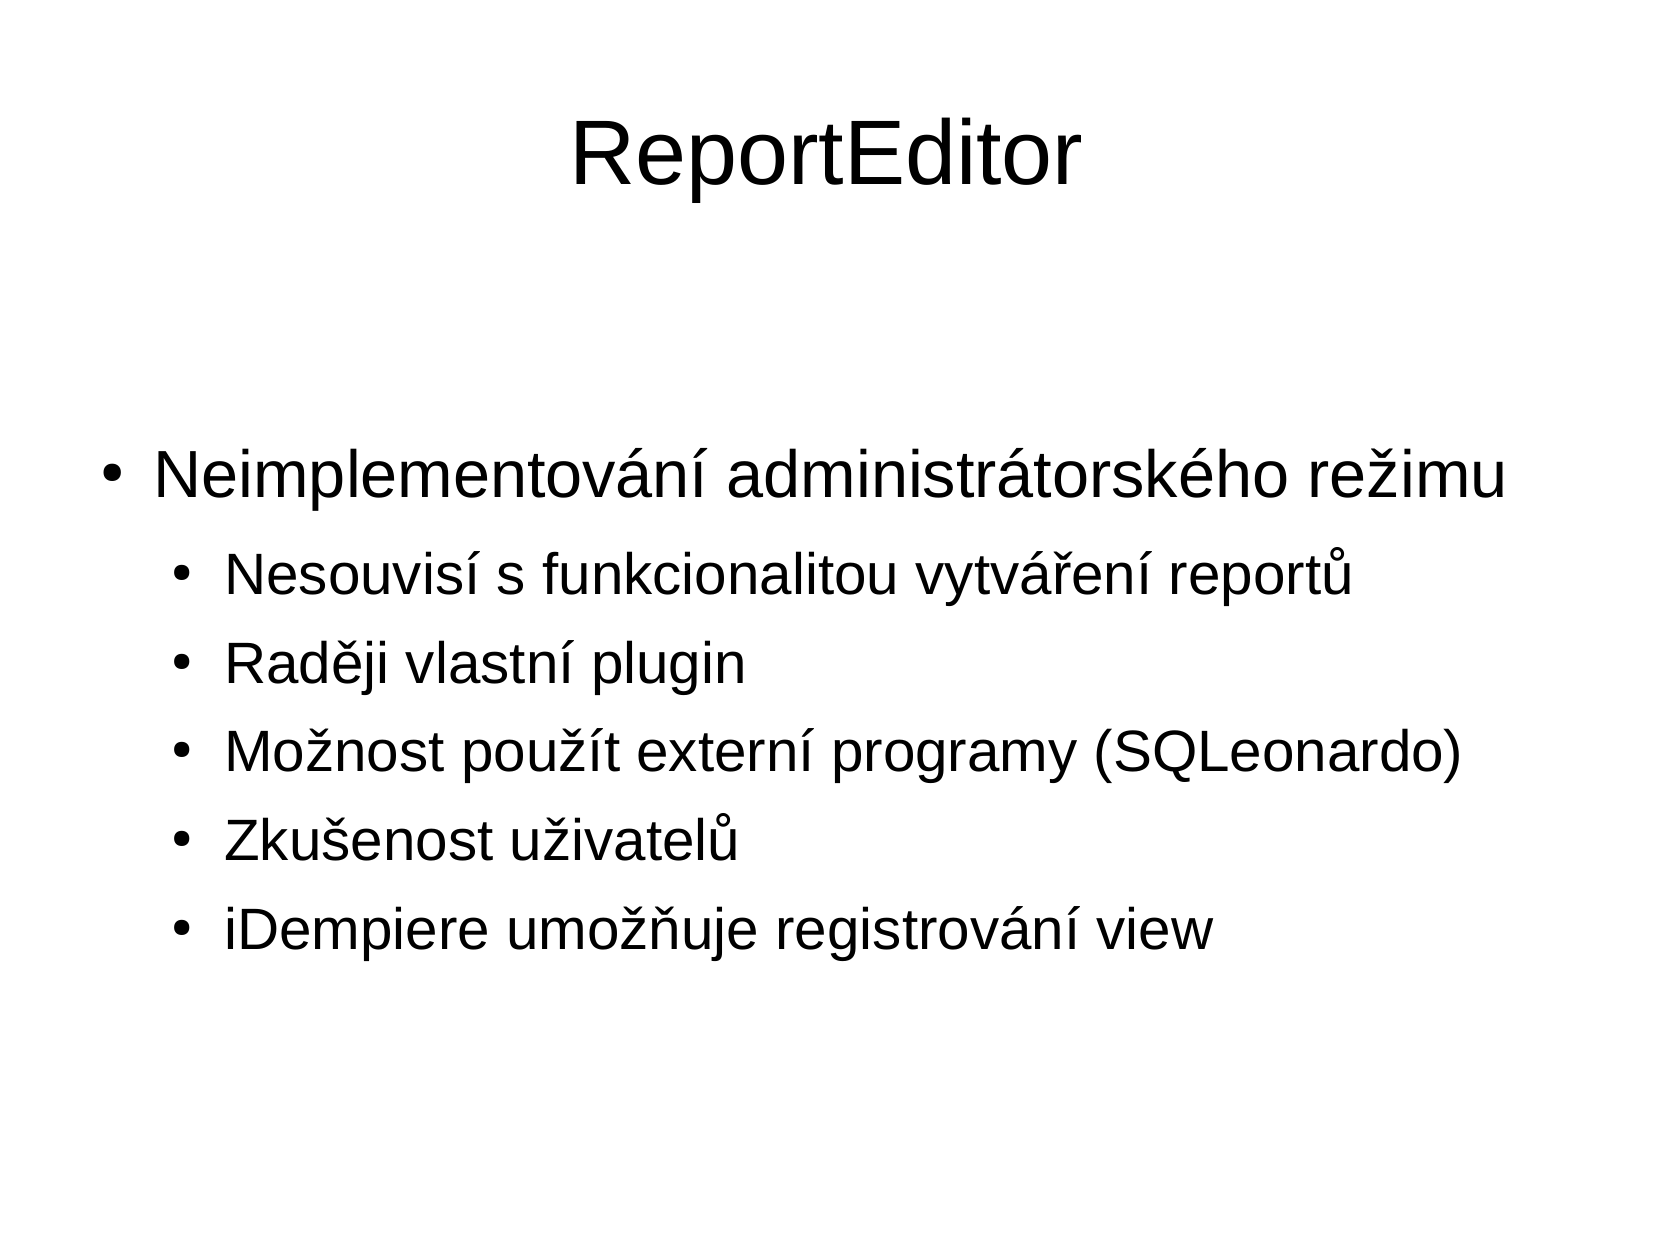

# ReportEditor
Neimplementování administrátorského režimu
Nesouvisí s funkcionalitou vytváření reportů
Raději vlastní plugin
Možnost použít externí programy (SQLeonardo)
Zkušenost uživatelů
iDempiere umožňuje registrování view